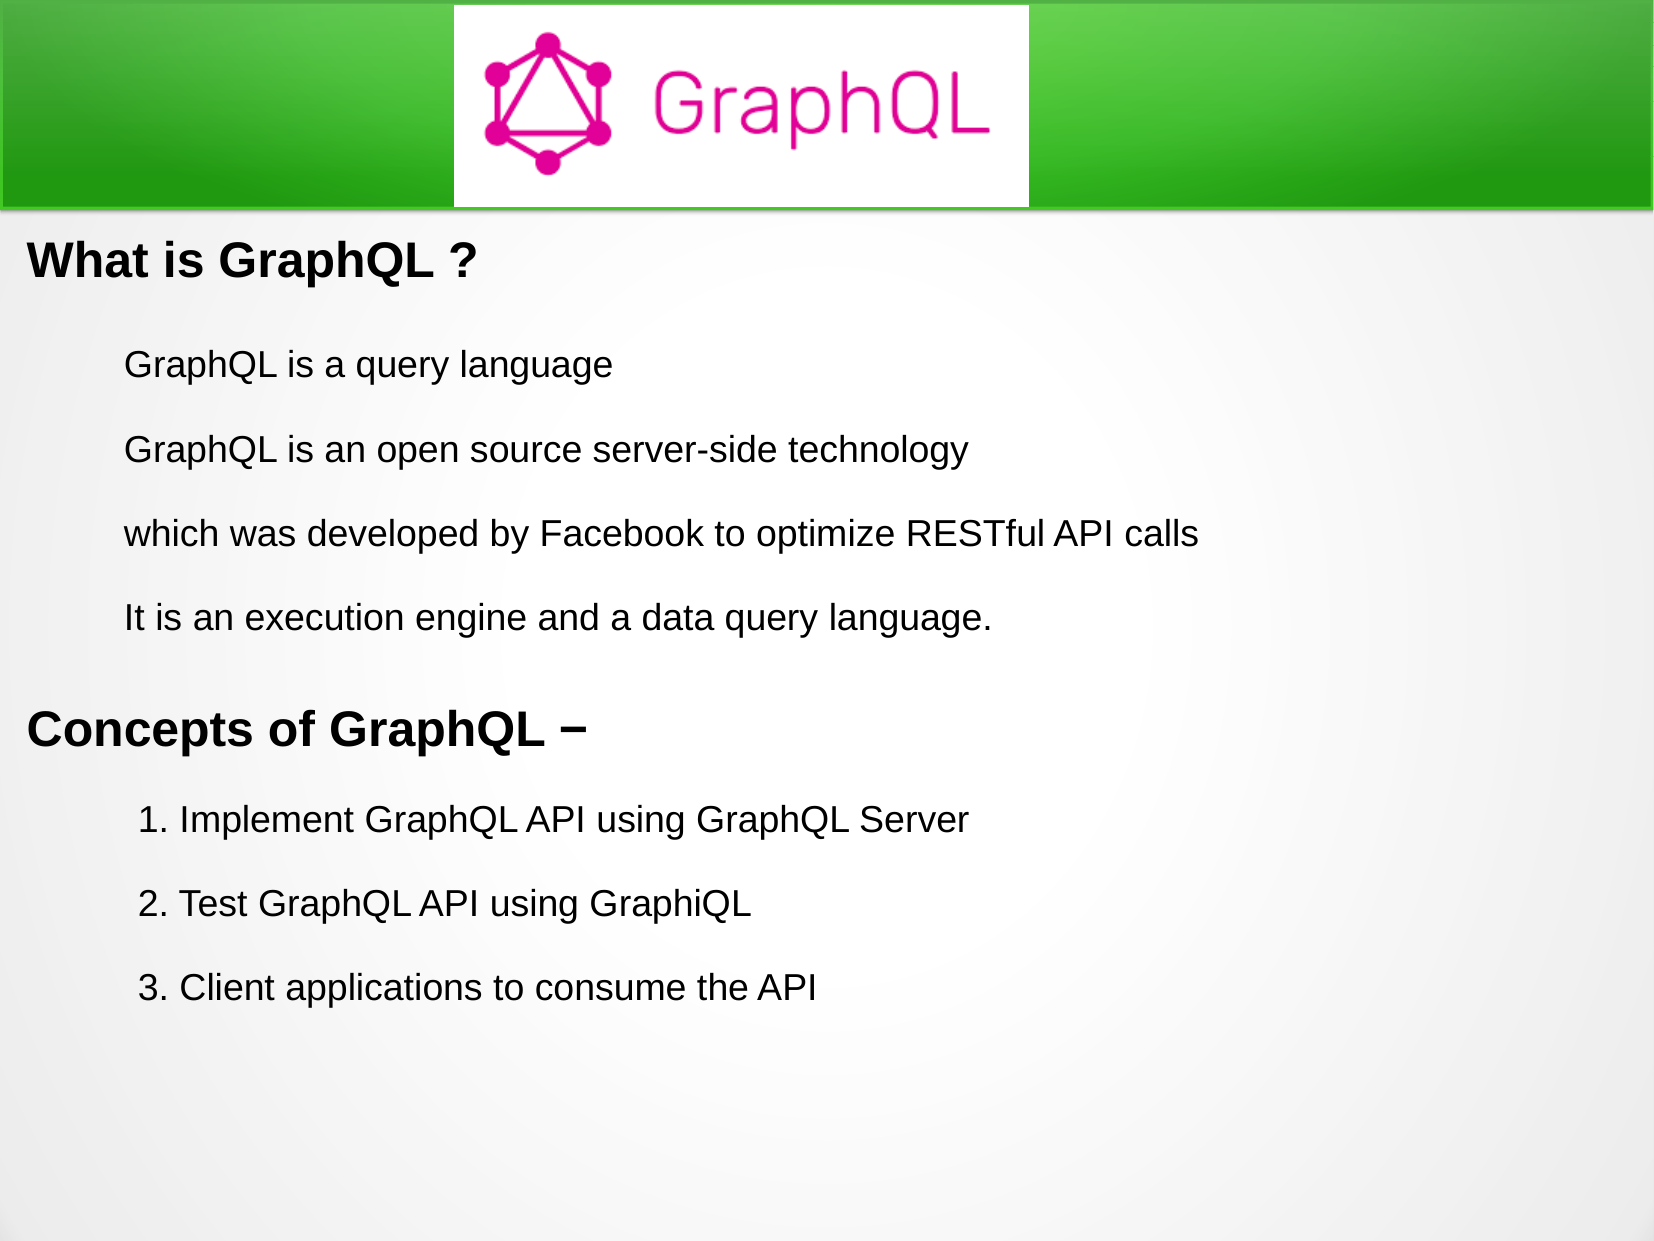

What is GraphQL ?
	GraphQL is a query language
	GraphQL is an open source server-side technology
	which was developed by Facebook to optimize RESTful API calls
	It is an execution engine and a data query language.
Concepts of GraphQL −
1. Implement GraphQL API using GraphQL Server
2. Test GraphQL API using GraphiQL
3. Client applications to consume the API